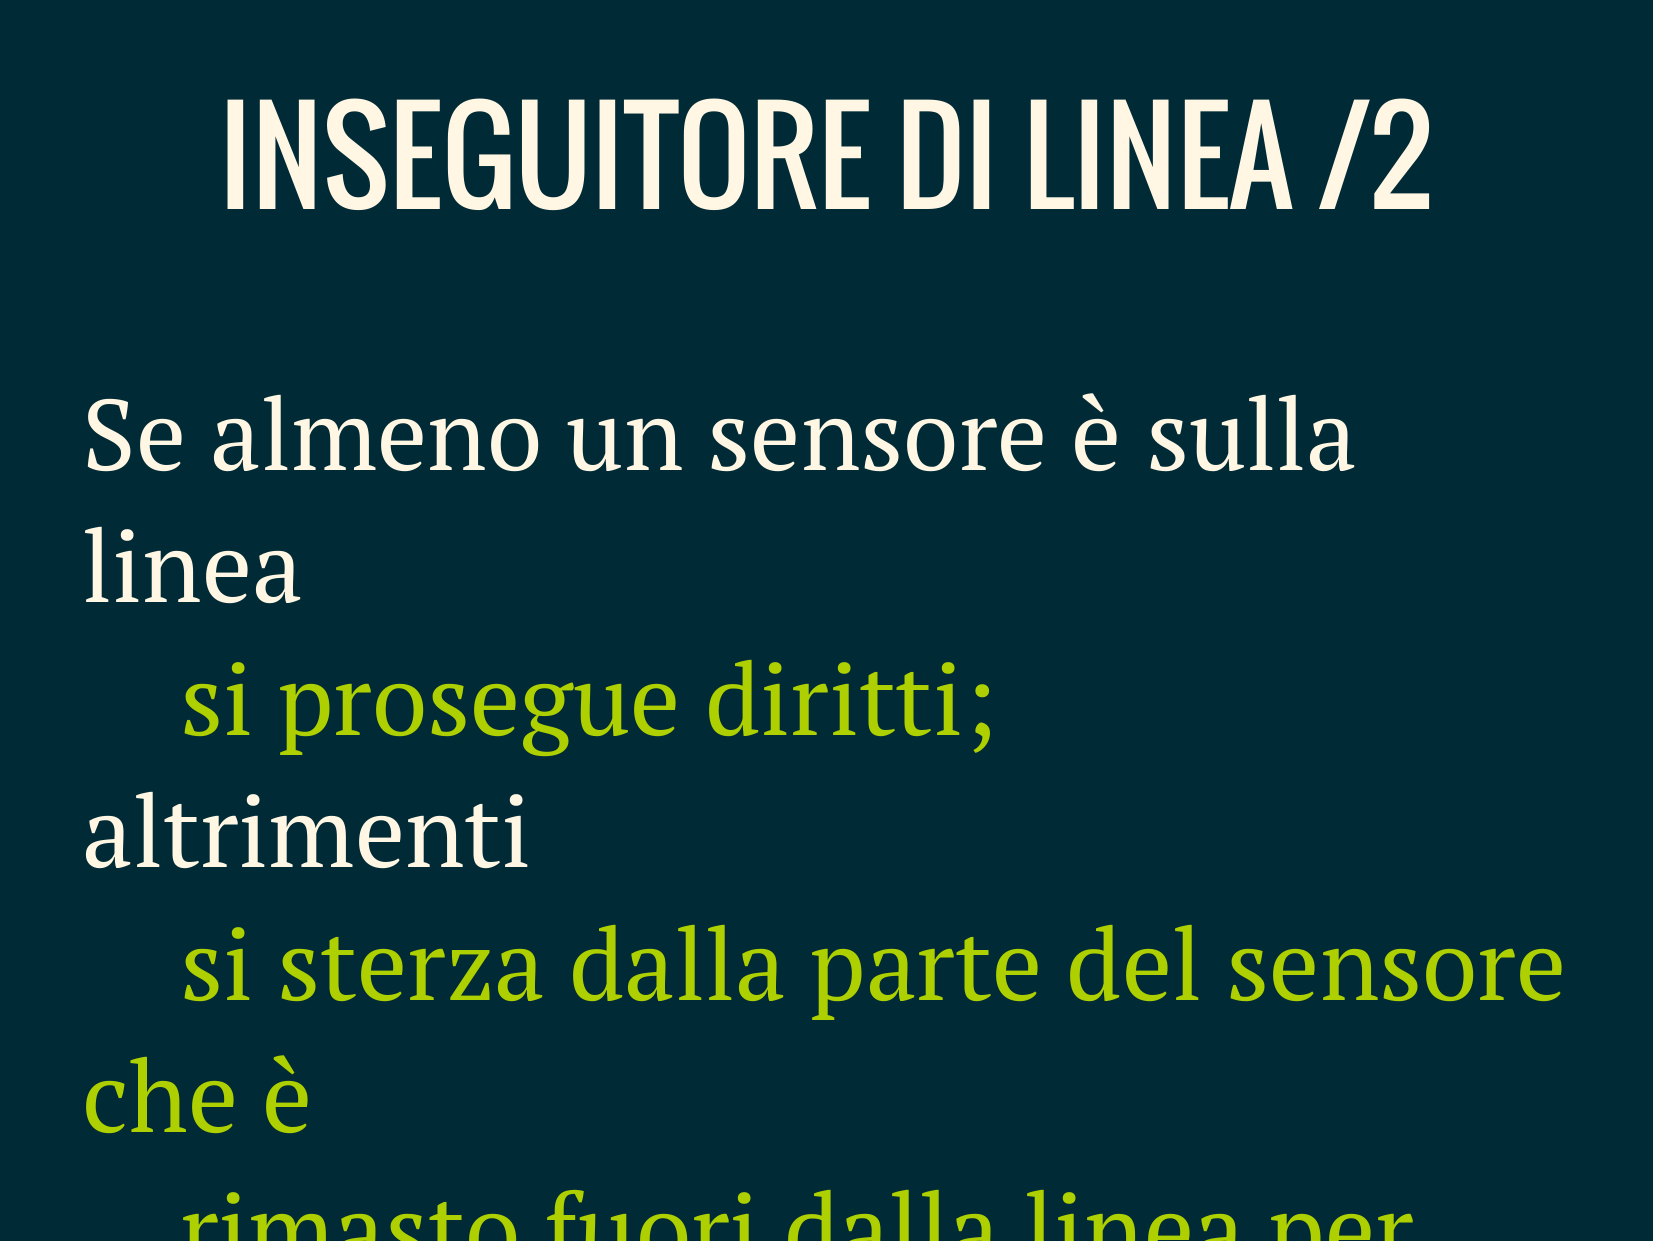

# Inseguitore di linea /2
Se almeno un sensore è sulla linea
 si prosegue diritti;
altrimenti
 si sterza dalla parte del sensore che è
 rimasto fuori dalla linea per più tempo.